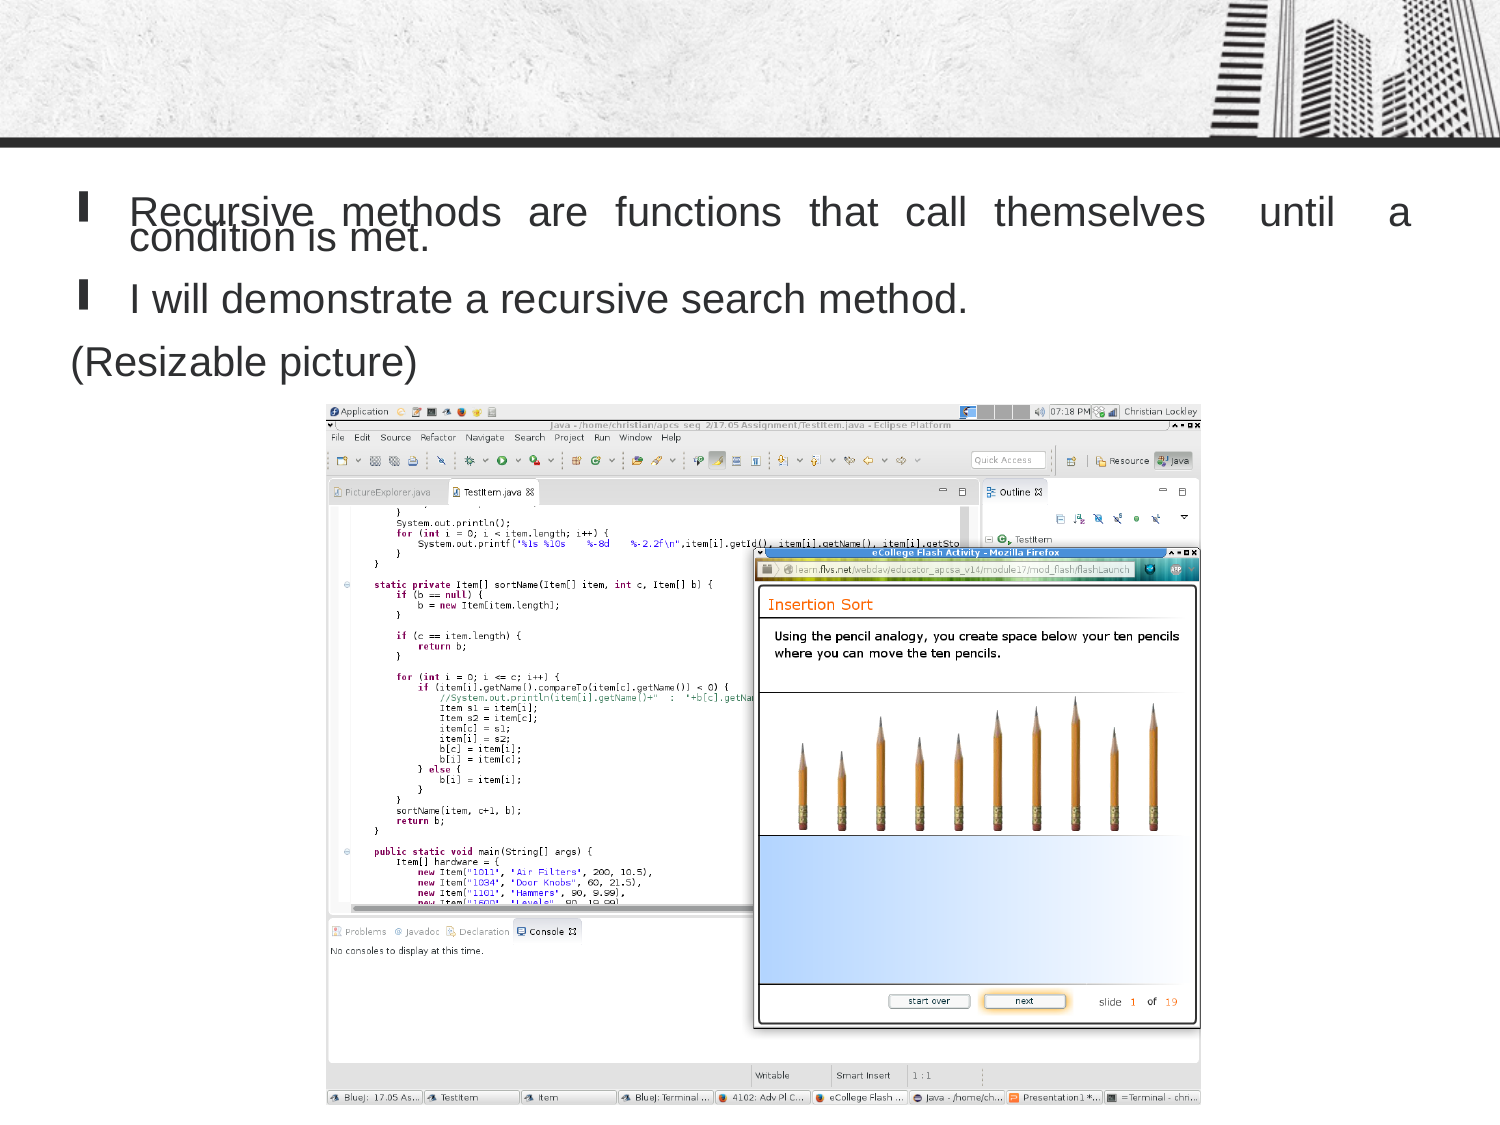

#
Recursive methods are functions that call themselves until a condition is met.
I will demonstrate a recursive search method.
(Resizable picture)